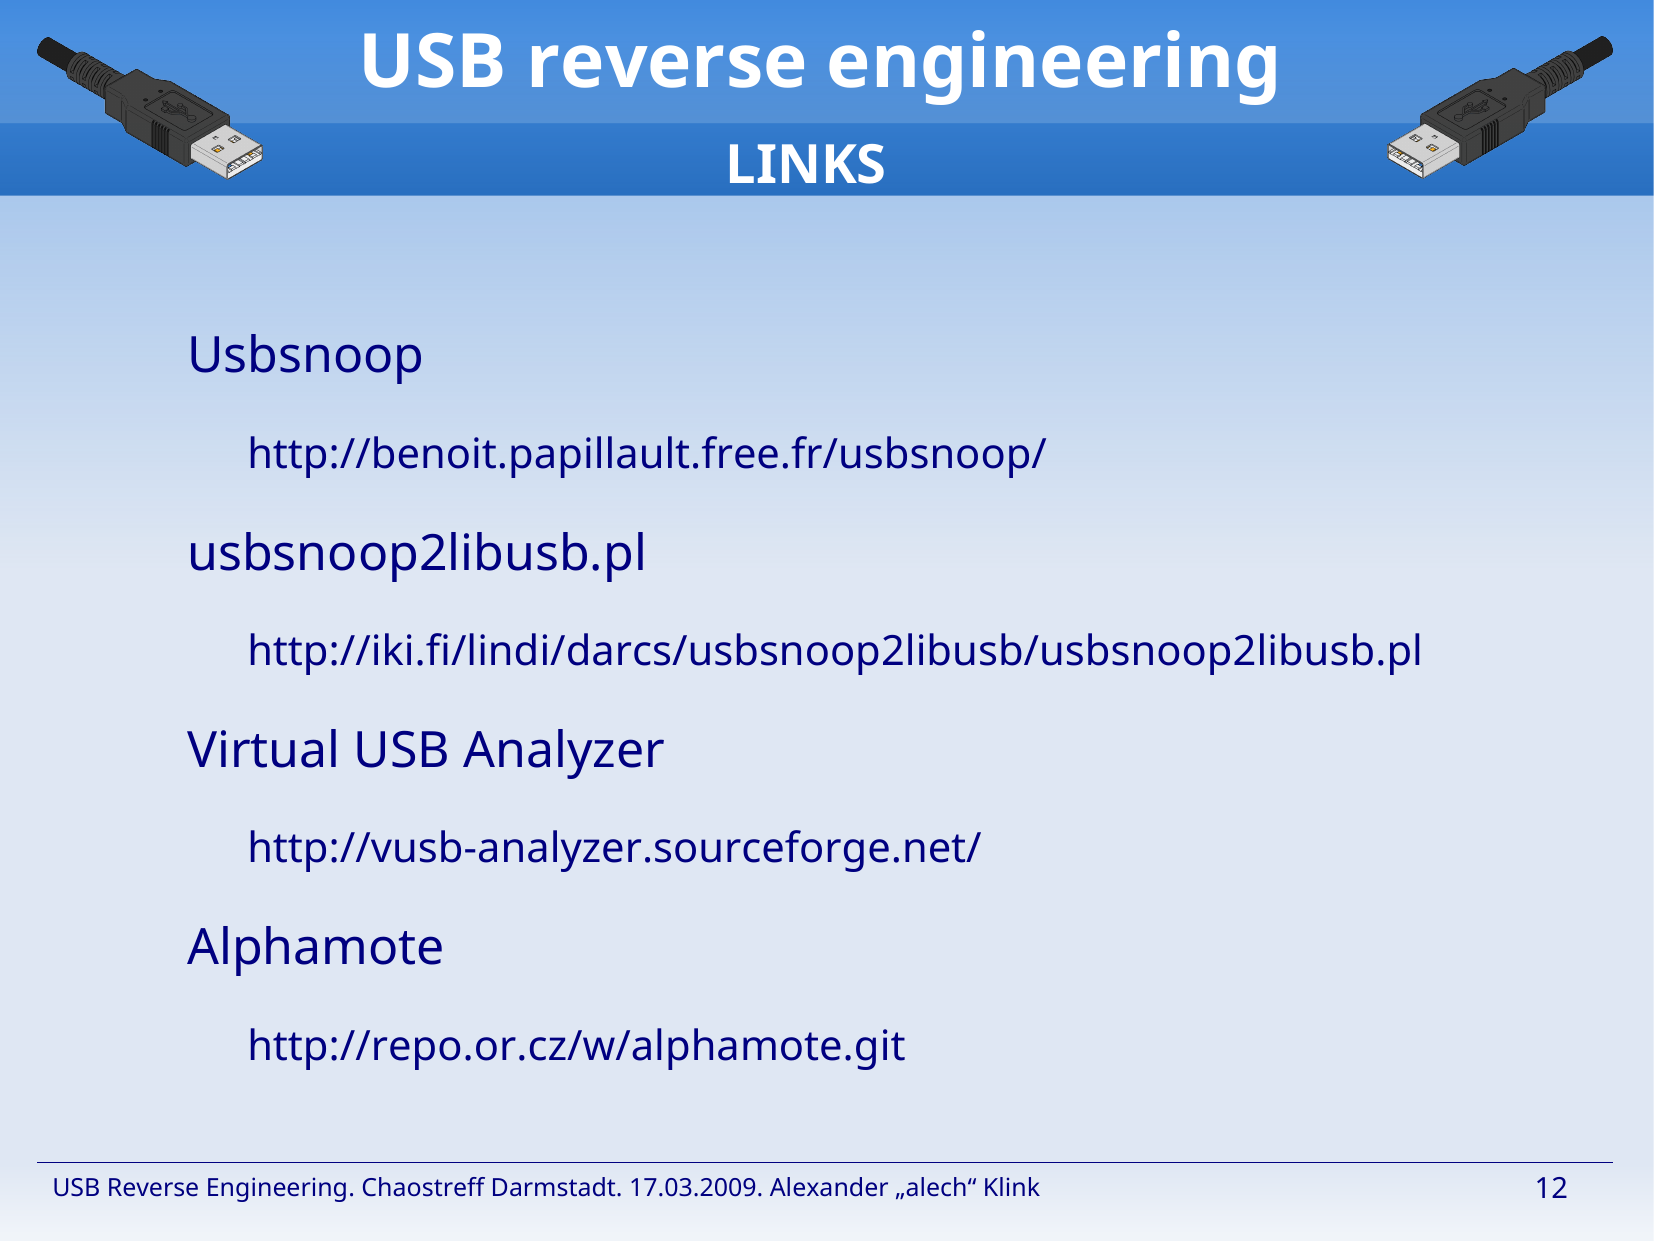

# USB reverse engineering
LINKS
Usbsnoop
http://benoit.papillault.free.fr/usbsnoop/
usbsnoop2libusb.pl
http://iki.fi/lindi/darcs/usbsnoop2libusb/usbsnoop2libusb.pl
Virtual USB Analyzer
http://vusb-analyzer.sourceforge.net/
Alphamote
http://repo.or.cz/w/alphamote.git
USB Reverse Engineering. Chaostreff Darmstadt. 17.03.2009. Alexander „alech“ Klink